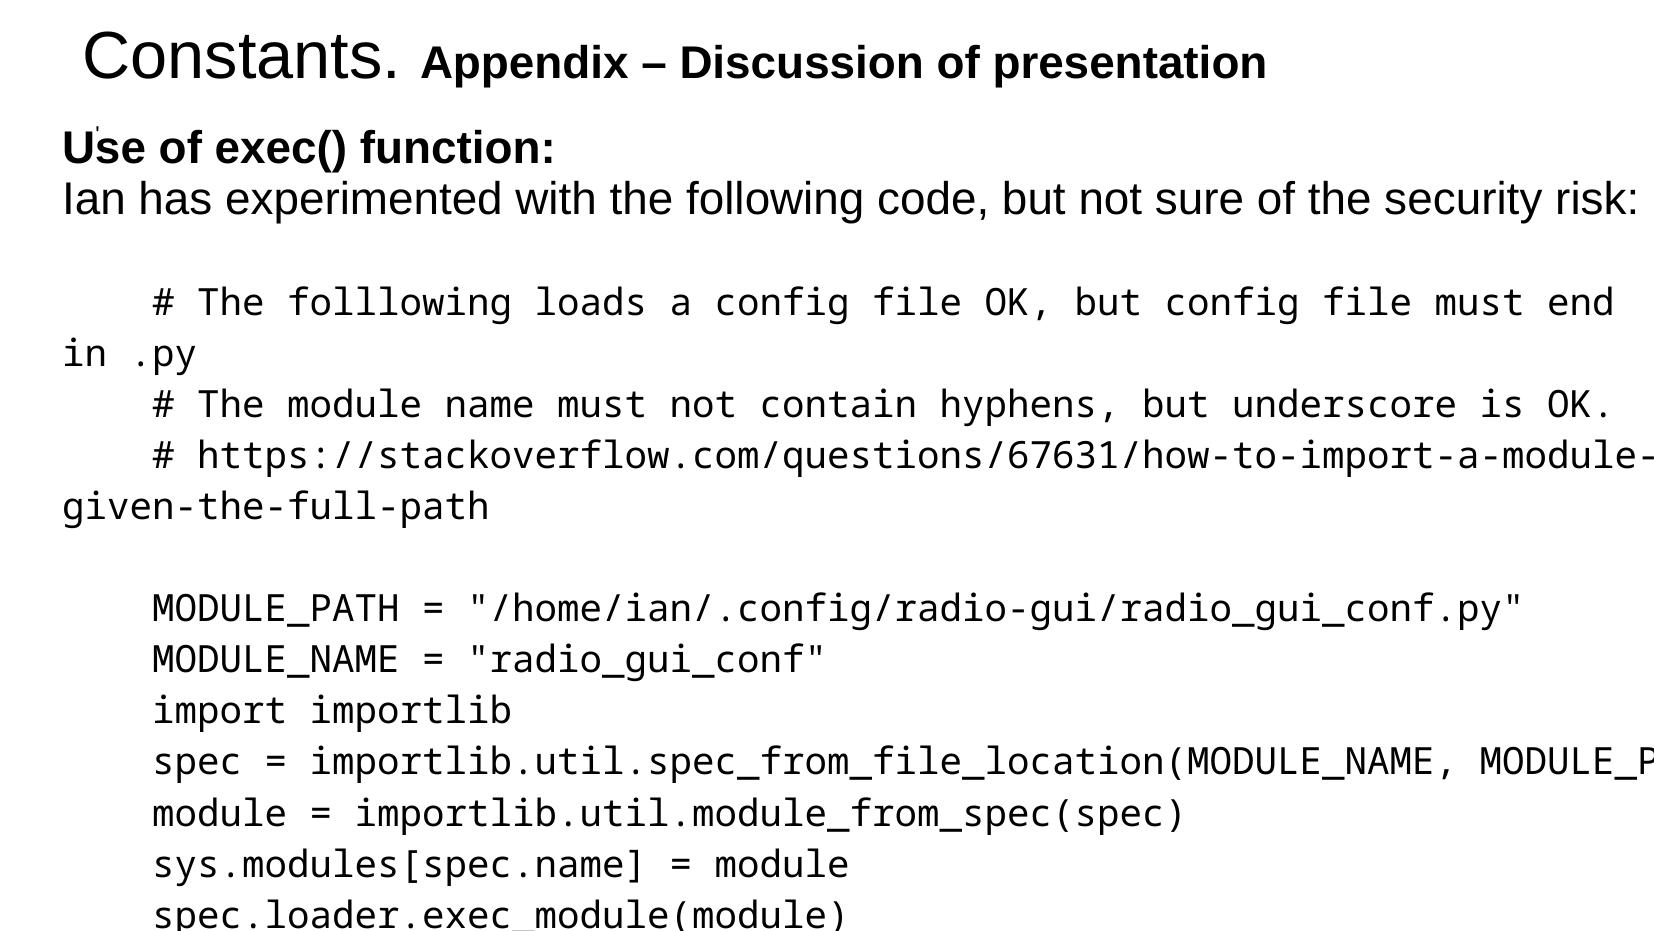

# Constants. Appendix – Discussion of presentation
Use of exec() function:
Ian has experimented with the following code, but not sure of the security risk:
 # The folllowing loads a config file OK, but config file must end in .py
 # The module name must not contain hyphens, but underscore is OK.
 # https://stackoverflow.com/questions/67631/how-to-import-a-module-given-the-full-path
 MODULE_PATH = "/home/ian/.config/radio-gui/radio_gui_conf.py"
 MODULE_NAME = "radio_gui_conf"
 import importlib
 spec = importlib.util.spec_from_file_location(MODULE_NAME, MODULE_PATH)
 module = importlib.util.module_from_spec(spec)
 sys.modules[spec.name] = module
 spec.loader.exec_module(module)
 from radio_gui_conf import *
 print(TITLE)
See: https://docs.python.org/3/library/importlib.html
'